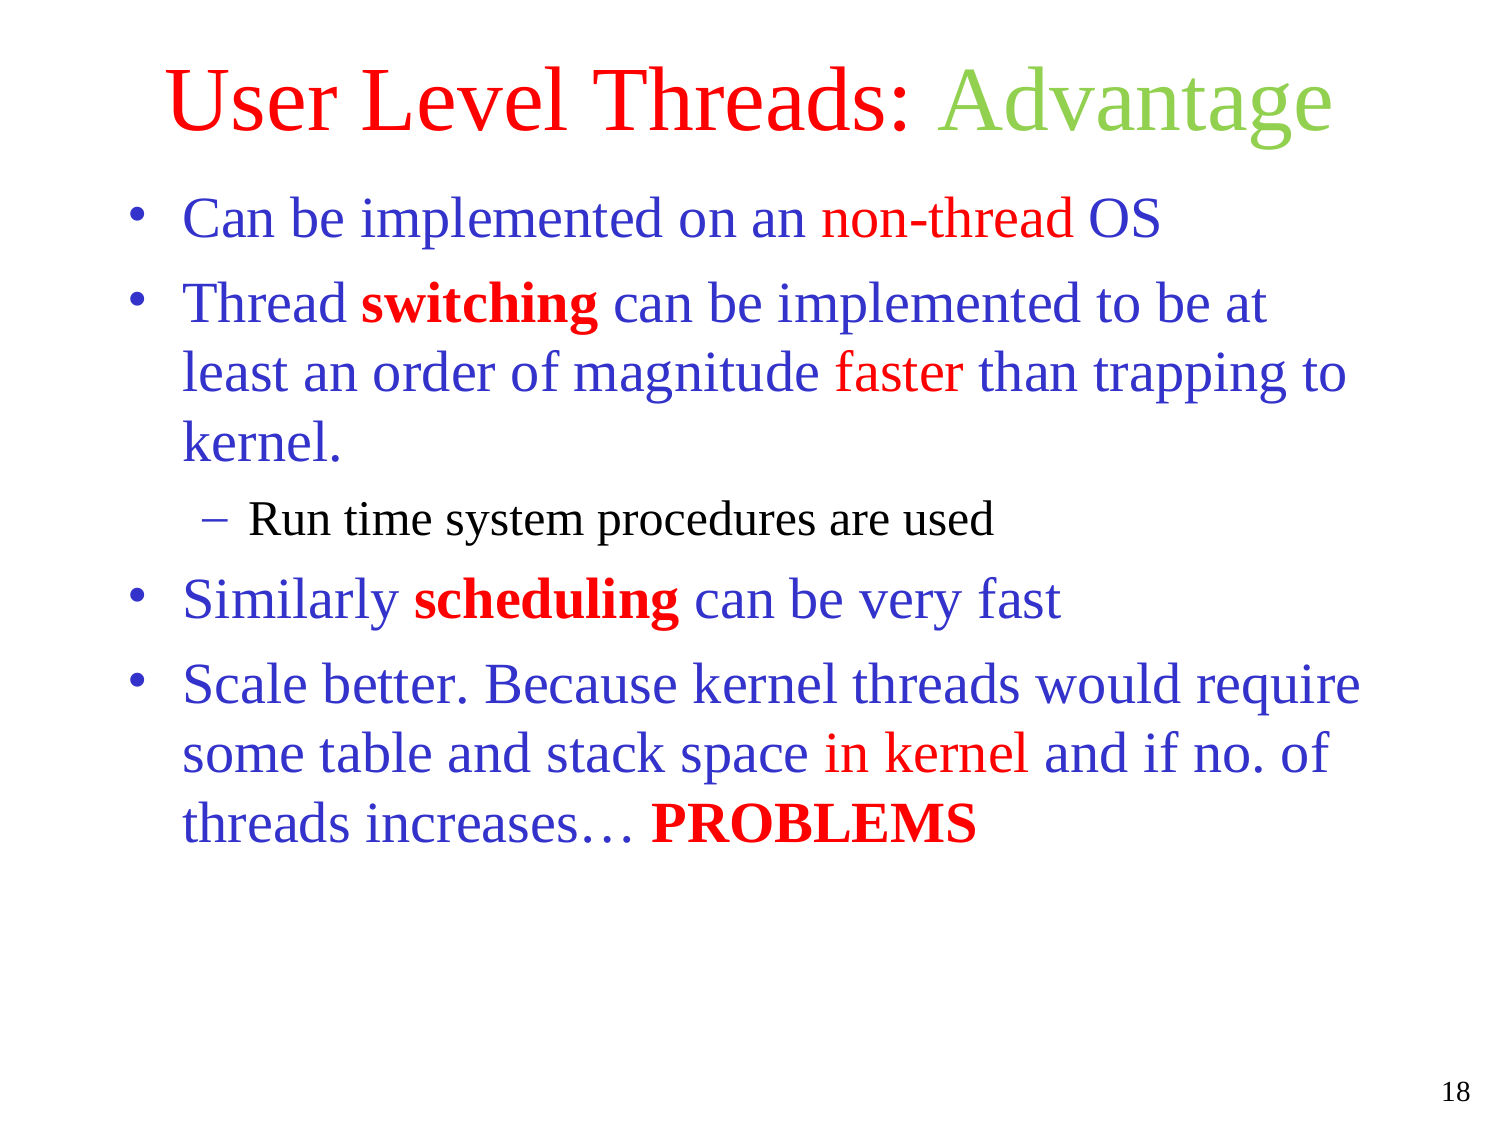

User Level Threads: Advantage
Can be implemented on an non-thread OS
Thread switching can be implemented to be at least an order of magnitude faster than trapping to kernel.
Run time system procedures are used
Similarly scheduling can be very fast
Scale better. Because kernel threads would require some table and stack space in kernel and if no. of threads increases… PROBLEMS